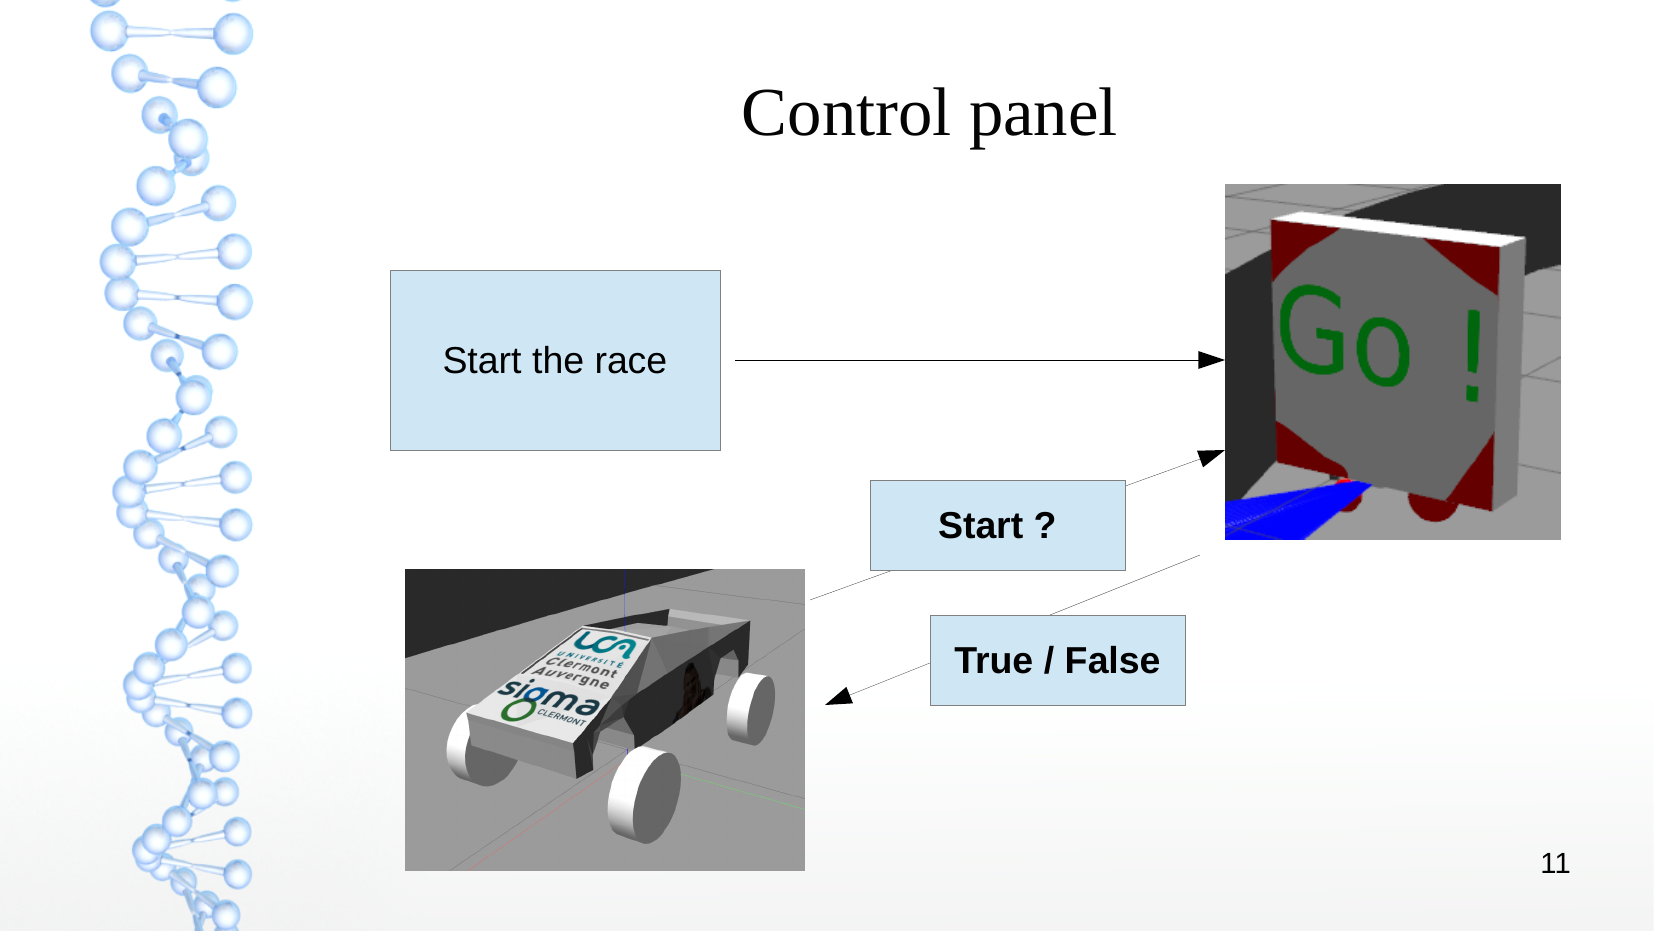

# Control panel
Start the race
Start ?
True / False
11